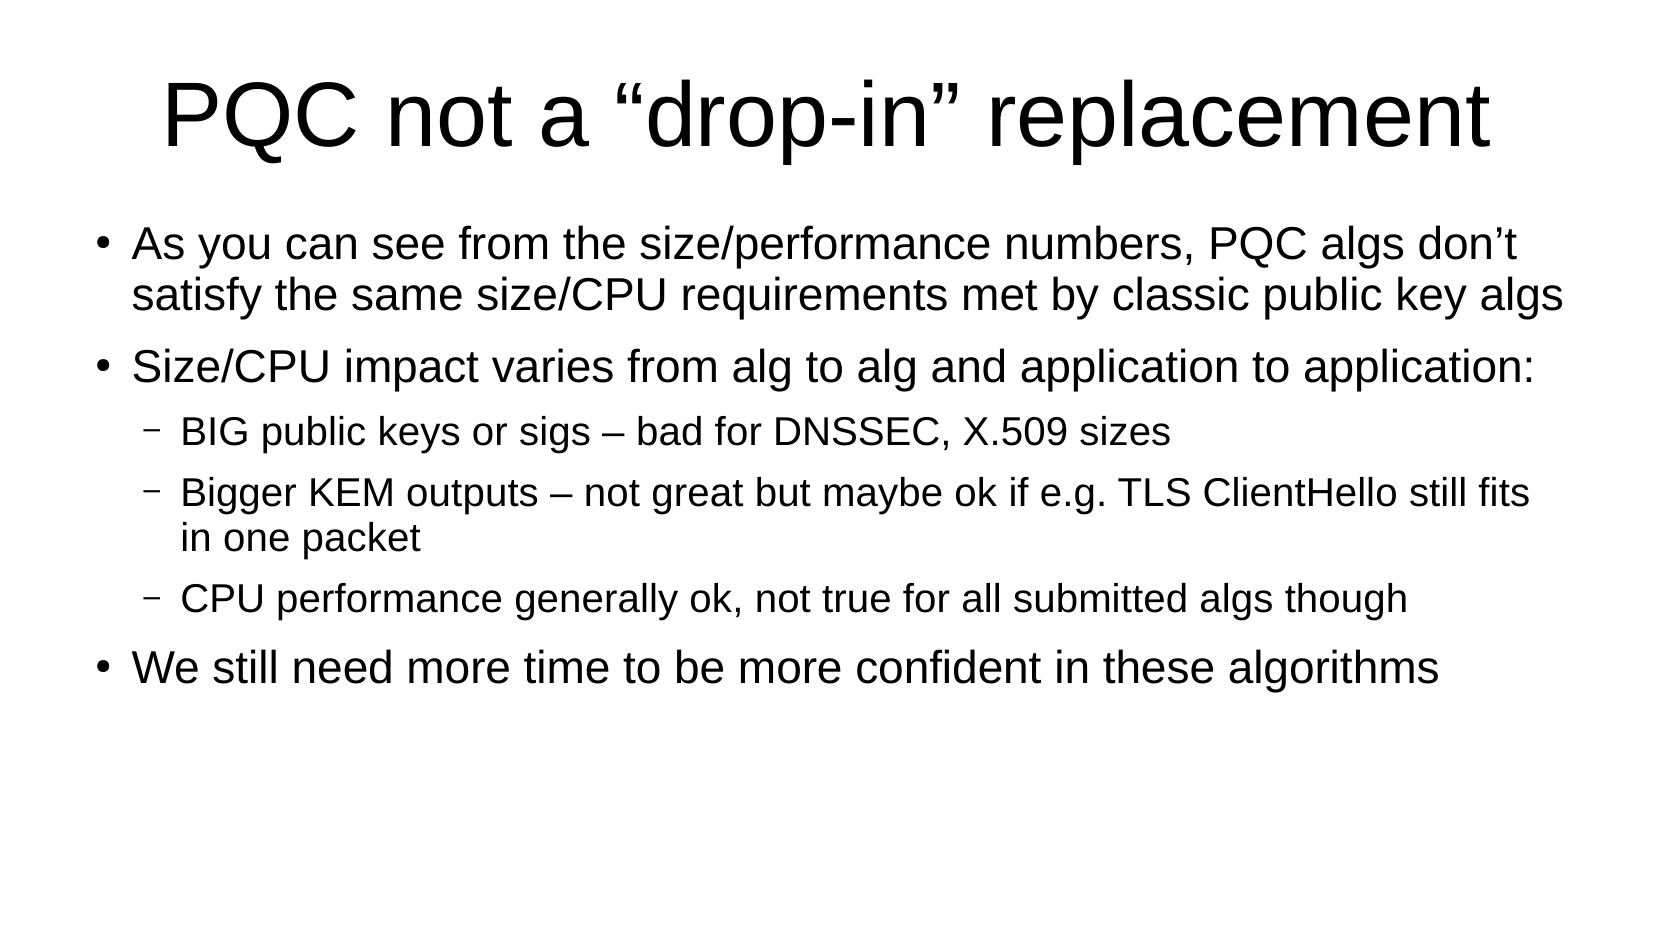

# PQC not a “drop-in” replacement
As you can see from the size/performance numbers, PQC algs don’t satisfy the same size/CPU requirements met by classic public key algs
Size/CPU impact varies from alg to alg and application to application:
BIG public keys or sigs – bad for DNSSEC, X.509 sizes
Bigger KEM outputs – not great but maybe ok if e.g. TLS ClientHello still fits in one packet
CPU performance generally ok, not true for all submitted algs though
We still need more time to be more confident in these algorithms